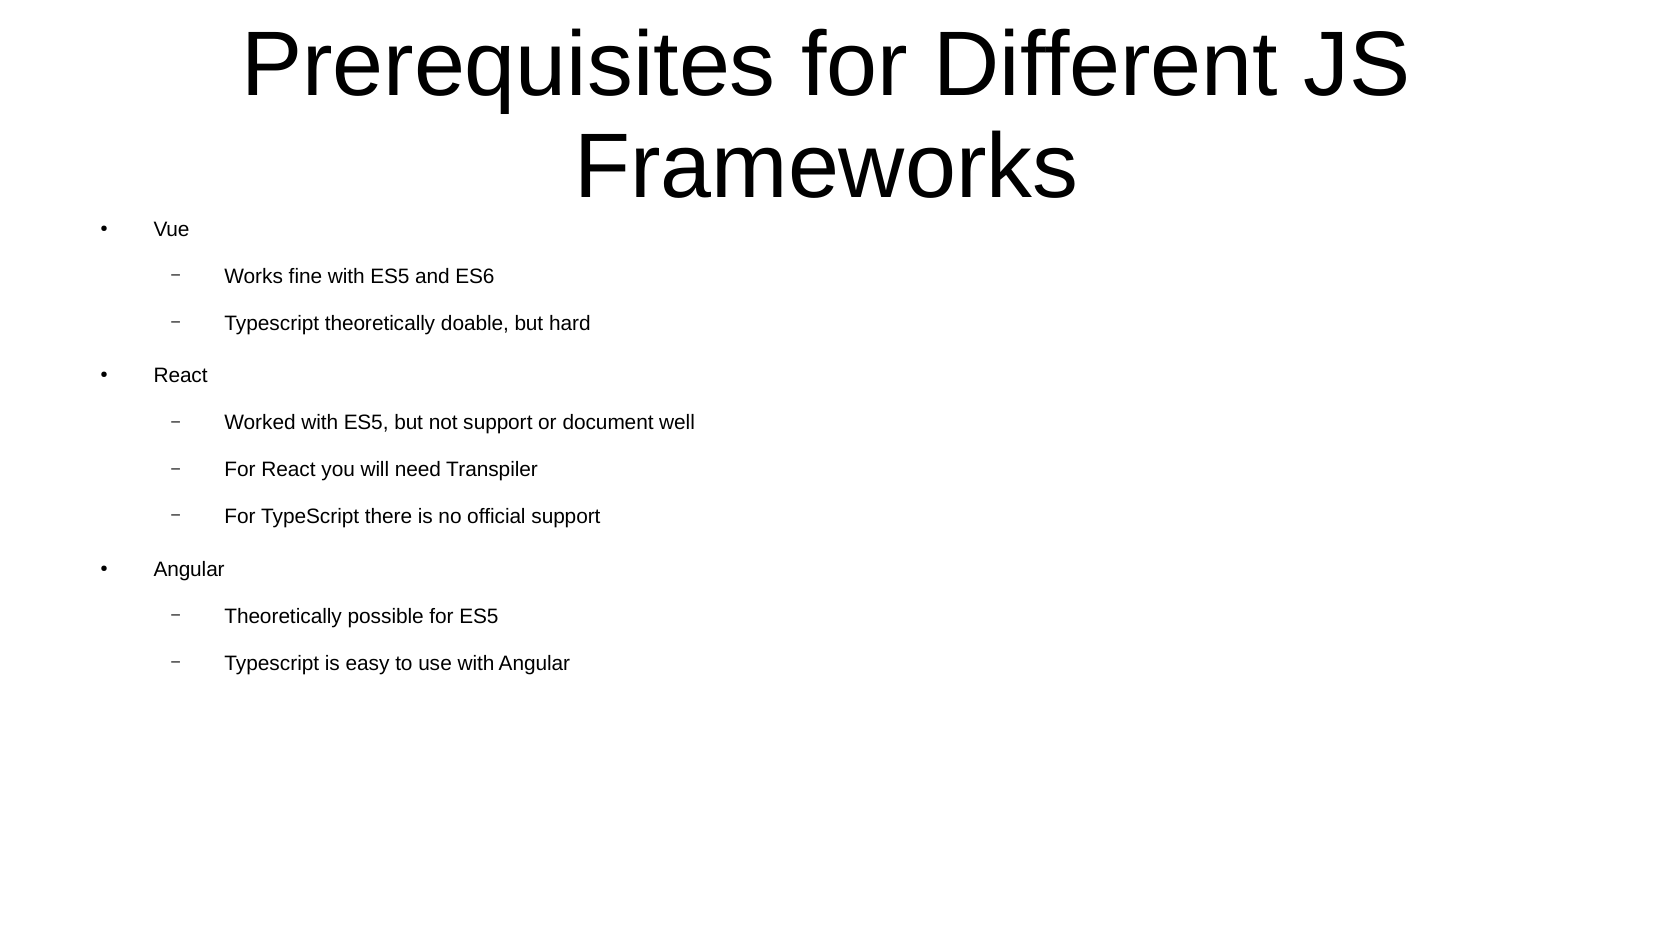

# Prerequisites for Different JS Frameworks
Vue
Works fine with ES5 and ES6
Typescript theoretically doable, but hard
React
Worked with ES5, but not support or document well
For React you will need Transpiler
For TypeScript there is no official support
Angular
Theoretically possible for ES5
Typescript is easy to use with Angular